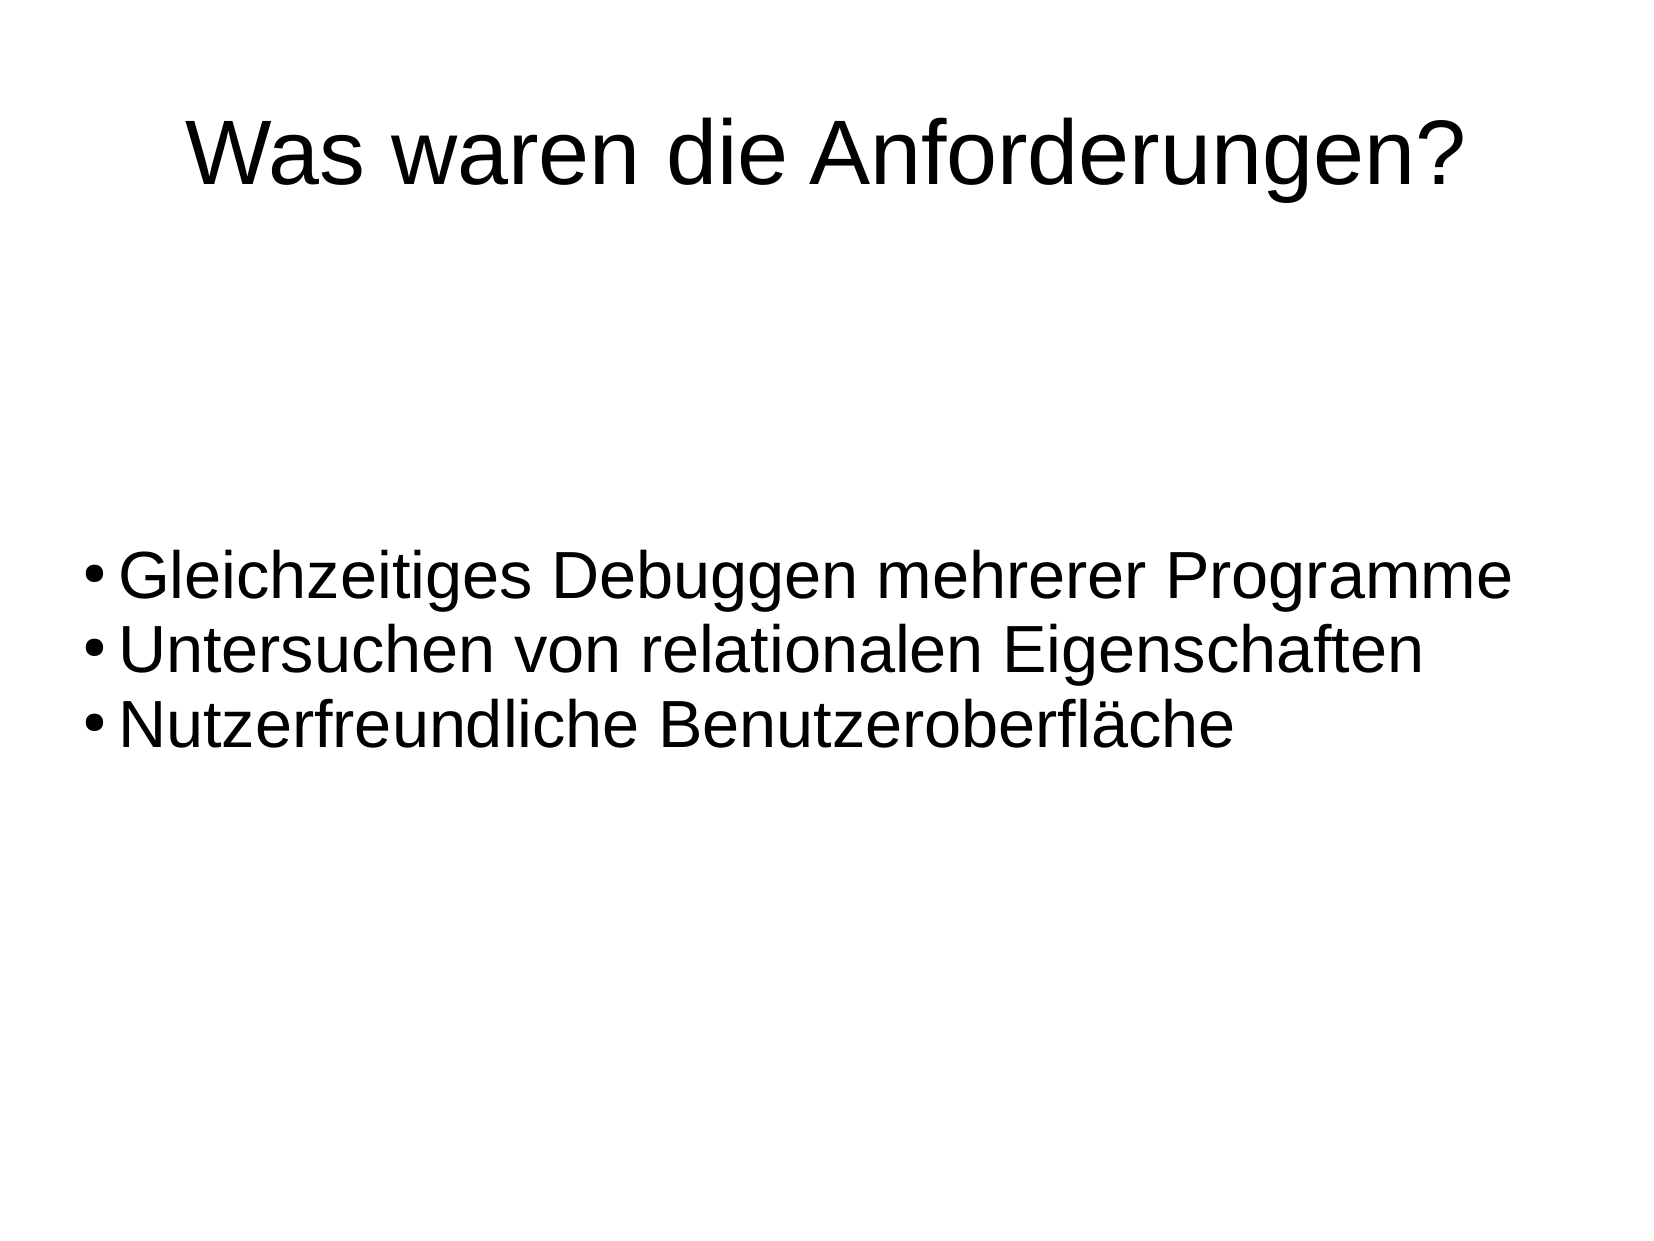

Was waren die Anforderungen?
# Gleichzeitiges Debuggen mehrerer Programme
Untersuchen von relationalen Eigenschaften
Nutzerfreundliche Benutzeroberfläche